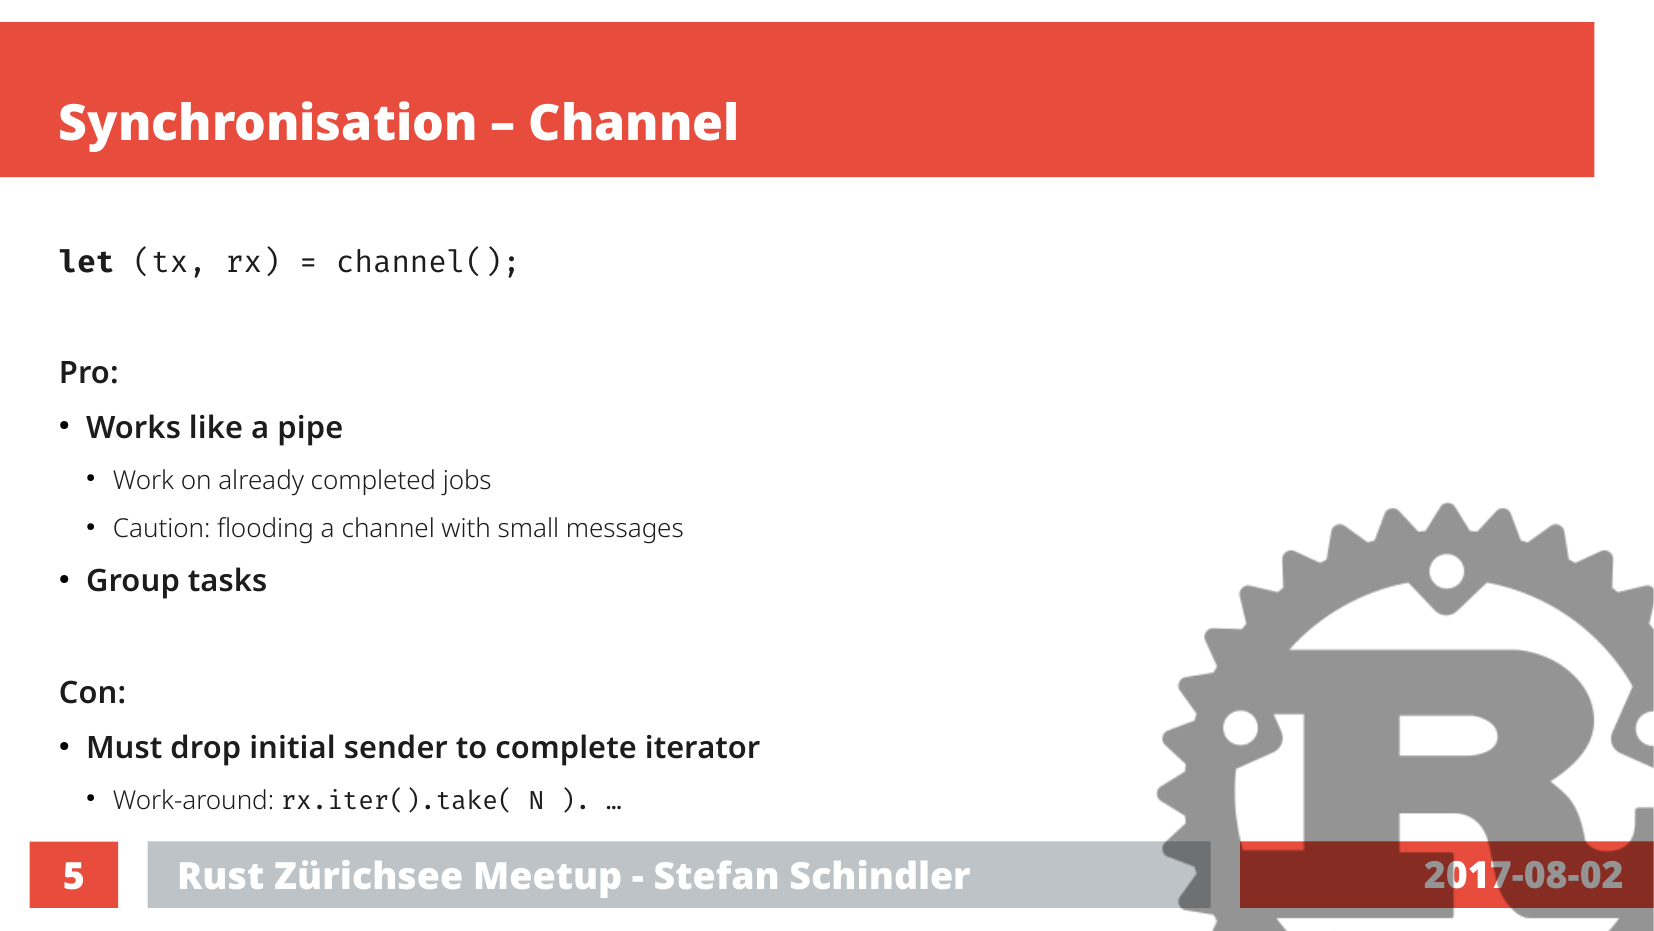

# Synchronisation – Channel
let (tx, rx) = channel();
Pro:
Works like a pipe
Work on already completed jobs
Caution: flooding a channel with small messages
Group tasks
Con:
Must drop initial sender to complete iterator
Work-around: rx.iter().take( N ). …
5
Rust Zürichsee Meetup - Stefan Schindler
2017-08-02